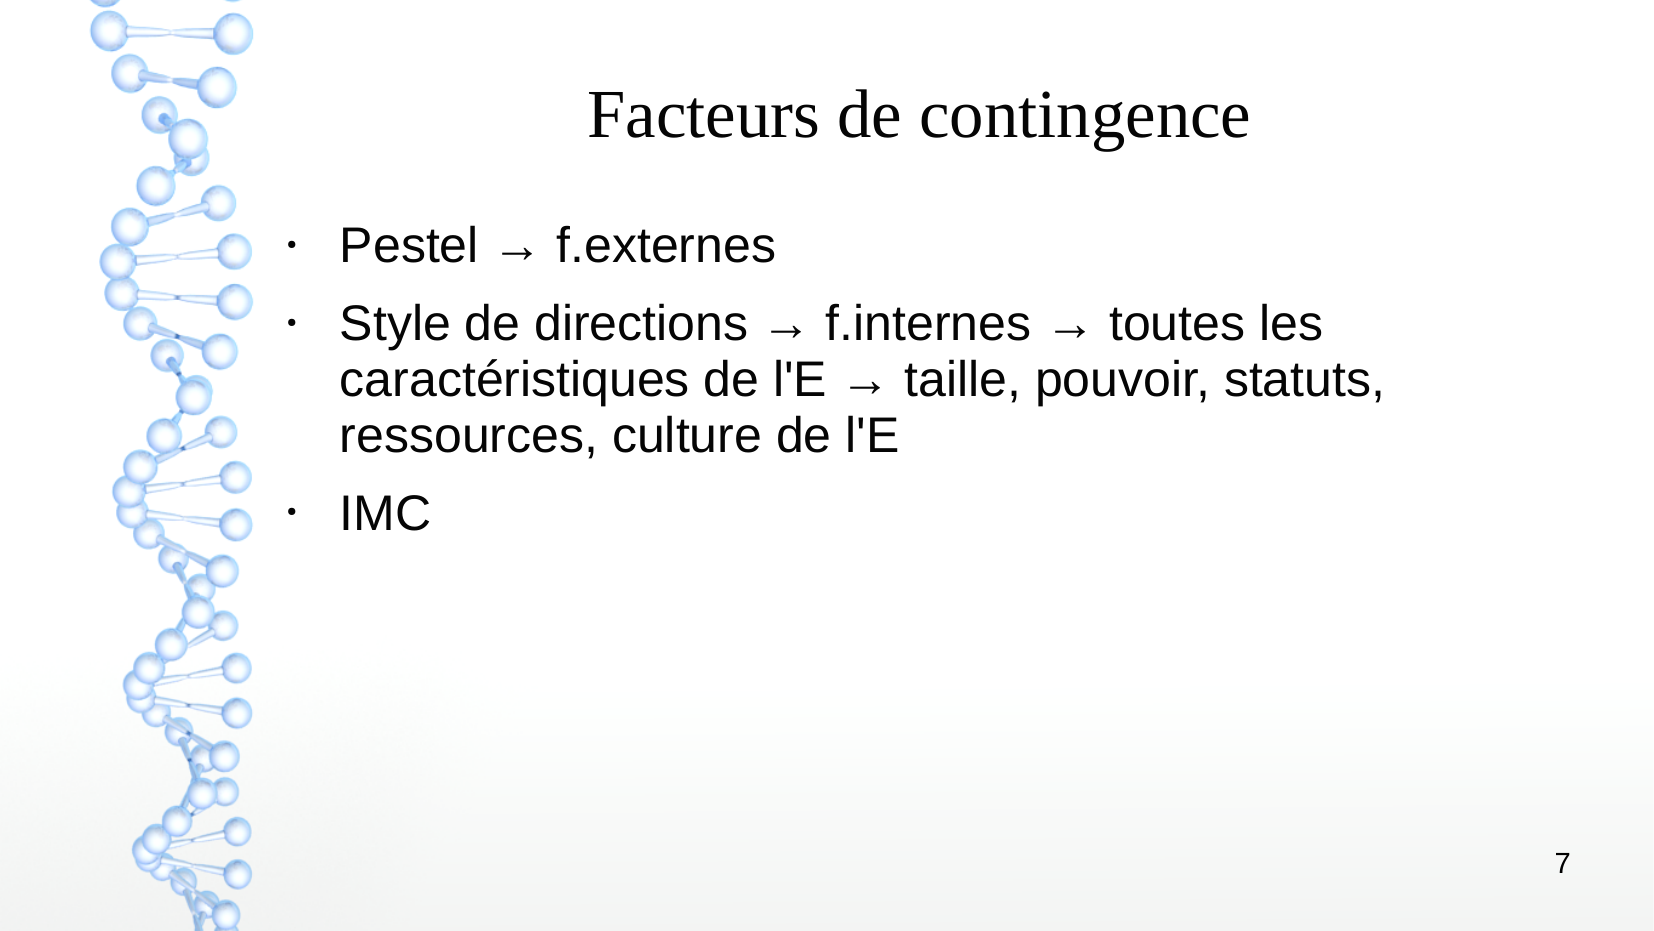

# Facteurs de contingence
Pestel → f.externes
Style de directions → f.internes → toutes les caractéristiques de l'E → taille, pouvoir, statuts, ressources, culture de l'E
IMC
7